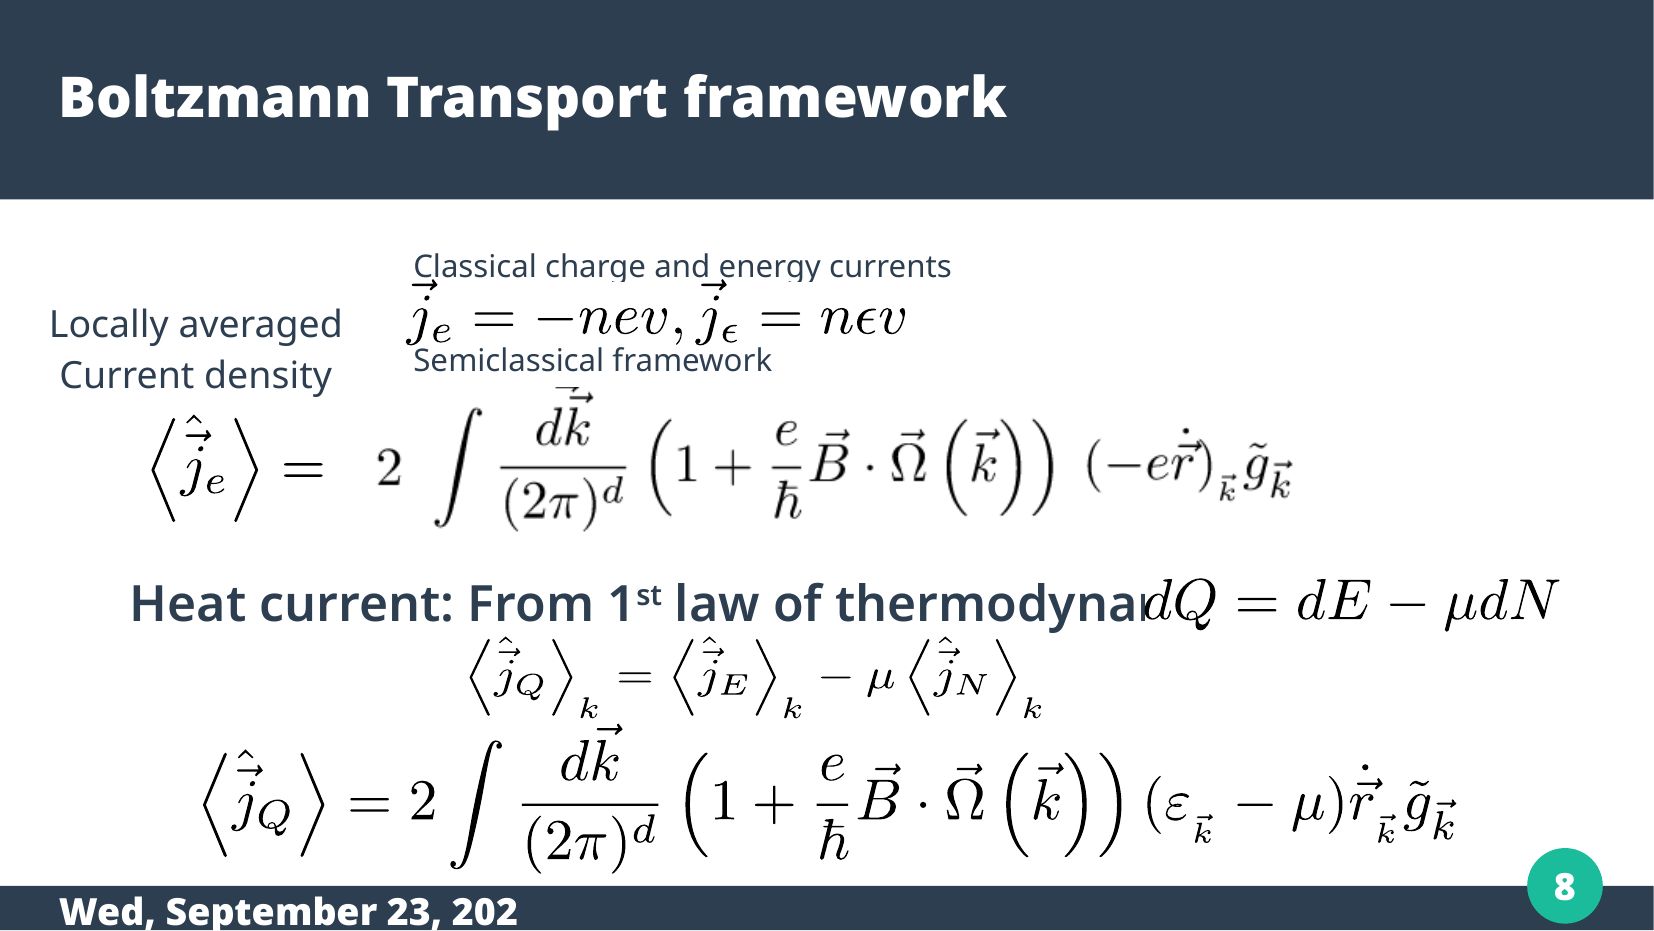

# Boltzmann Transport framework
Classical charge and energy currents
Semiclassical framework
Locally averaged
Current density
Heat current: From 1st law of thermodynamics,